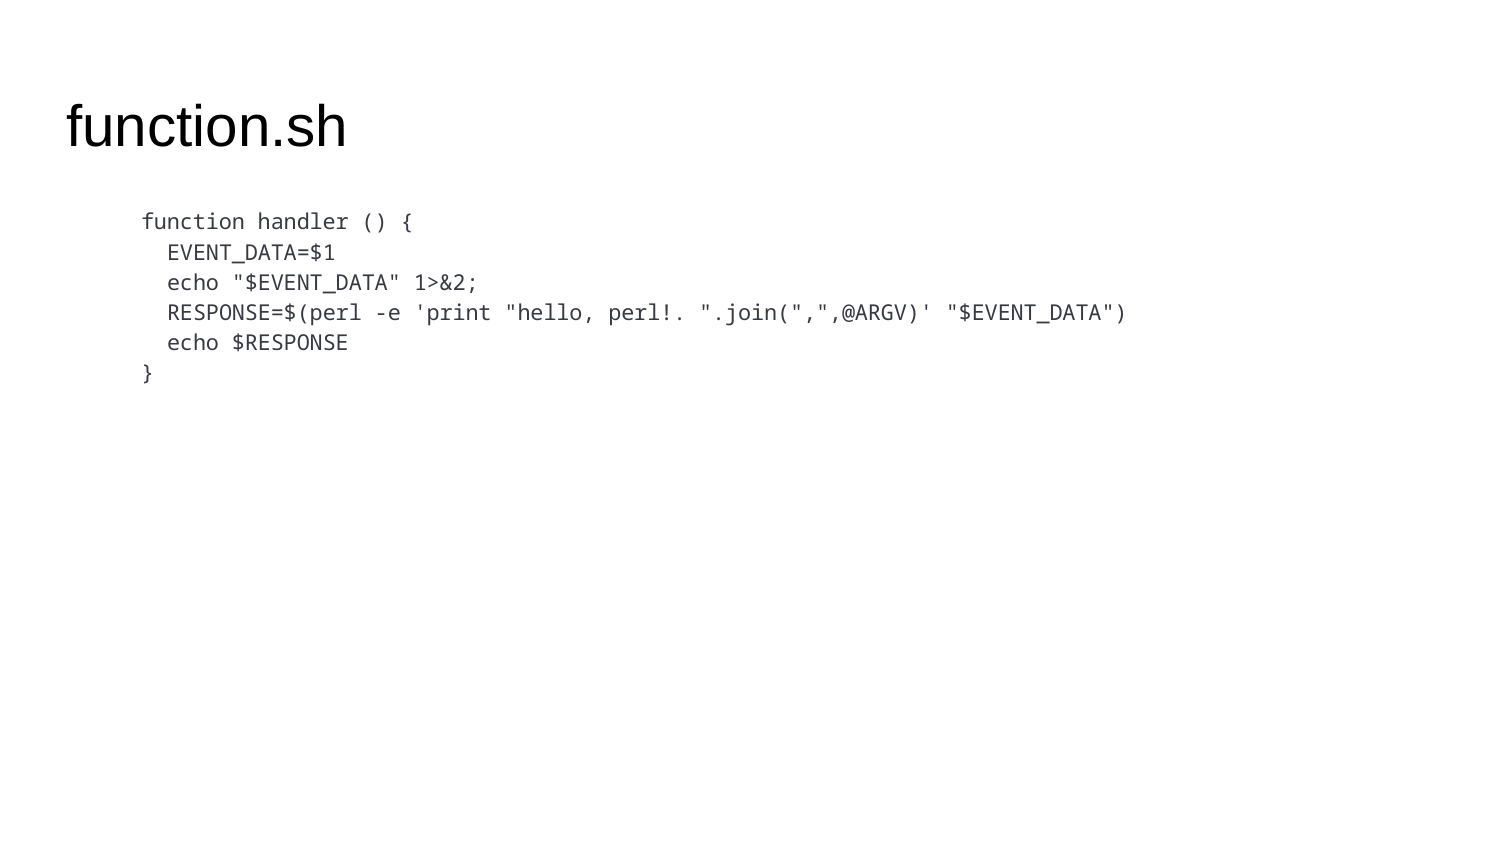

# function.sh
function handler () {
 EVENT_DATA=$1
 echo "$EVENT_DATA" 1>&2;
 RESPONSE=$(perl -e 'print "hello, perl!. ".join(",",@ARGV)' "$EVENT_DATA")
 echo $RESPONSE
}